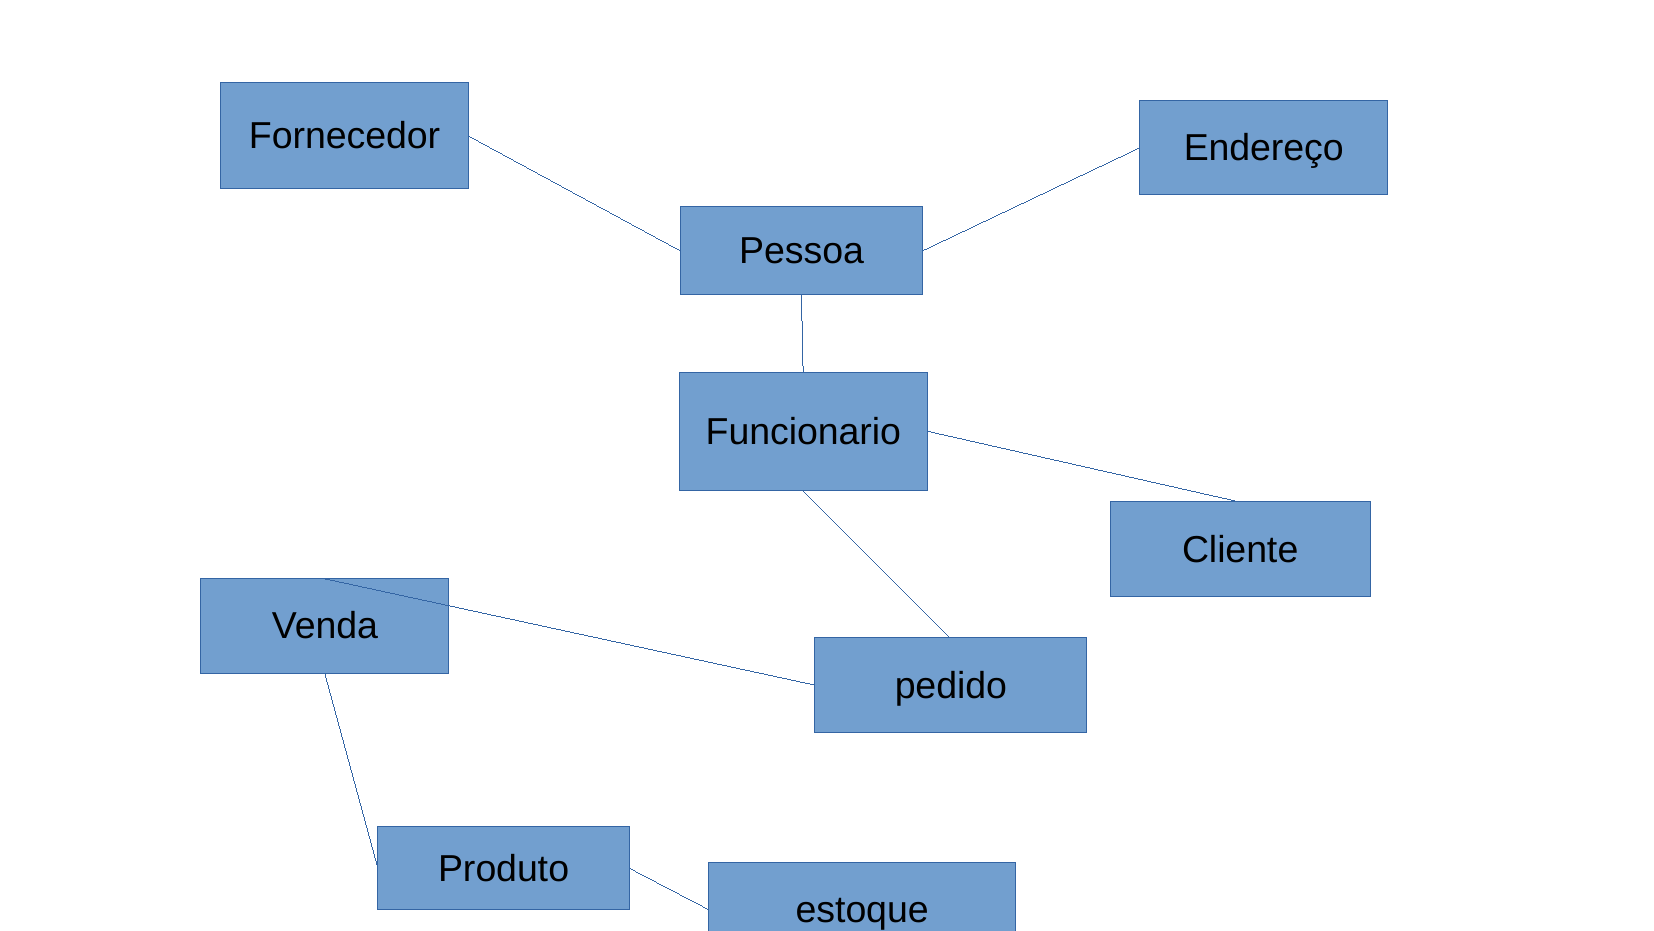

Fornecedor
Endereço
Pessoa
Funcionario
Cliente
Venda
pedido
Produto
estoque